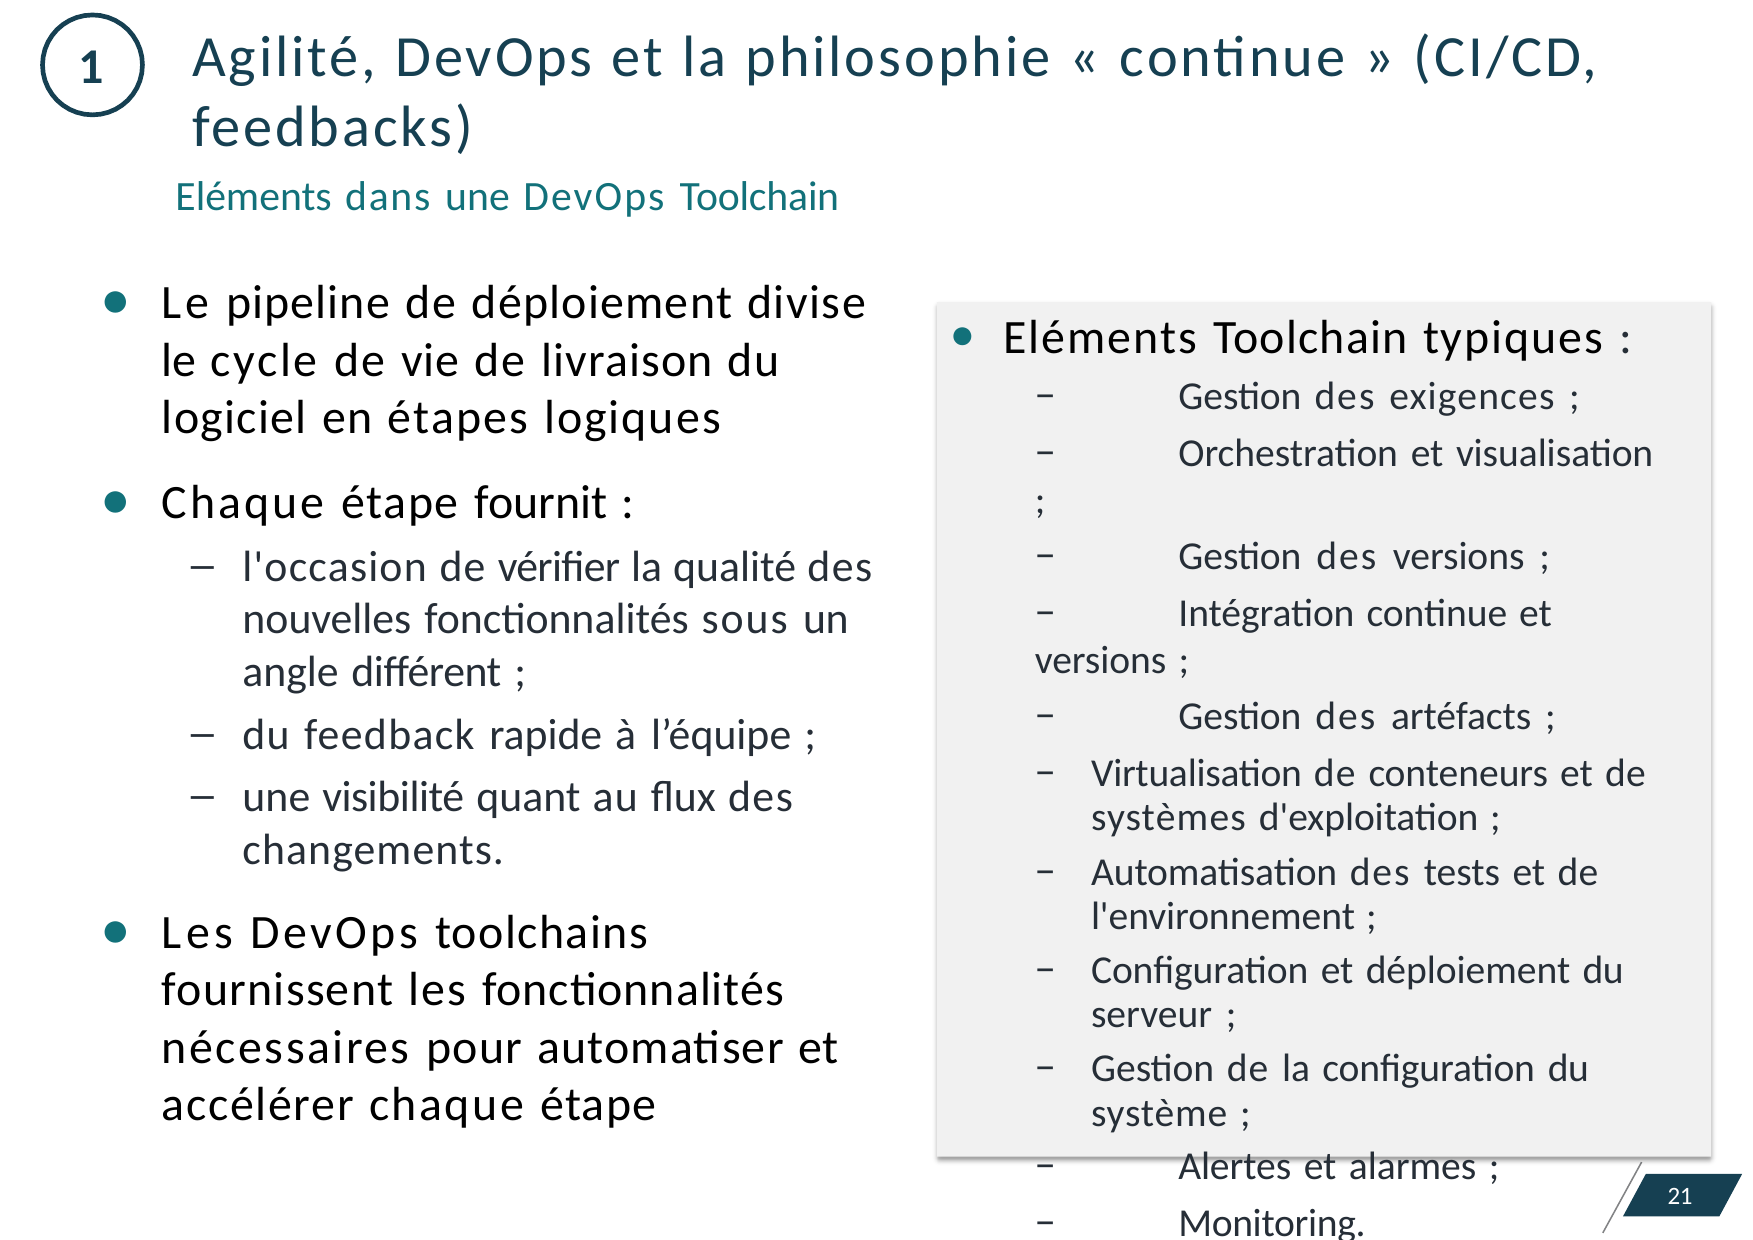

# Agilité, DevOps et la philosophie « continue » (CI/CD, feedbacks)
1
Eléments dans une DevOps Toolchain
Le pipeline de déploiement divise le cycle de vie de livraison du logiciel en étapes logiques
Chaque étape fournit :
l'occasion de vériﬁer la qualité des nouvelles fonctionnalités sous un angle diﬀérent ;
du feedback rapide à l’équipe ;
une visibilité quant au ﬂux des changements.
Les DevOps toolchains fournissent les fonctionnalités nécessaires pour automatiser et accélérer chaque étape
Eléments Toolchain typiques :
−	Gestion des exigences ;
−	Orchestration et visualisation ;
−	Gestion des versions ;
−	Intégration continue et versions ;
−	Gestion des artéfacts ;
−	Virtualisation de conteneurs et de systèmes d'exploitation ;
−	Automatisation des tests et de l'environnement ;
−	Conﬁguration et déploiement du serveur ;
−	Gestion de la conﬁguration du système ;
−	Alertes et alarmes ;
−	Monitoring.